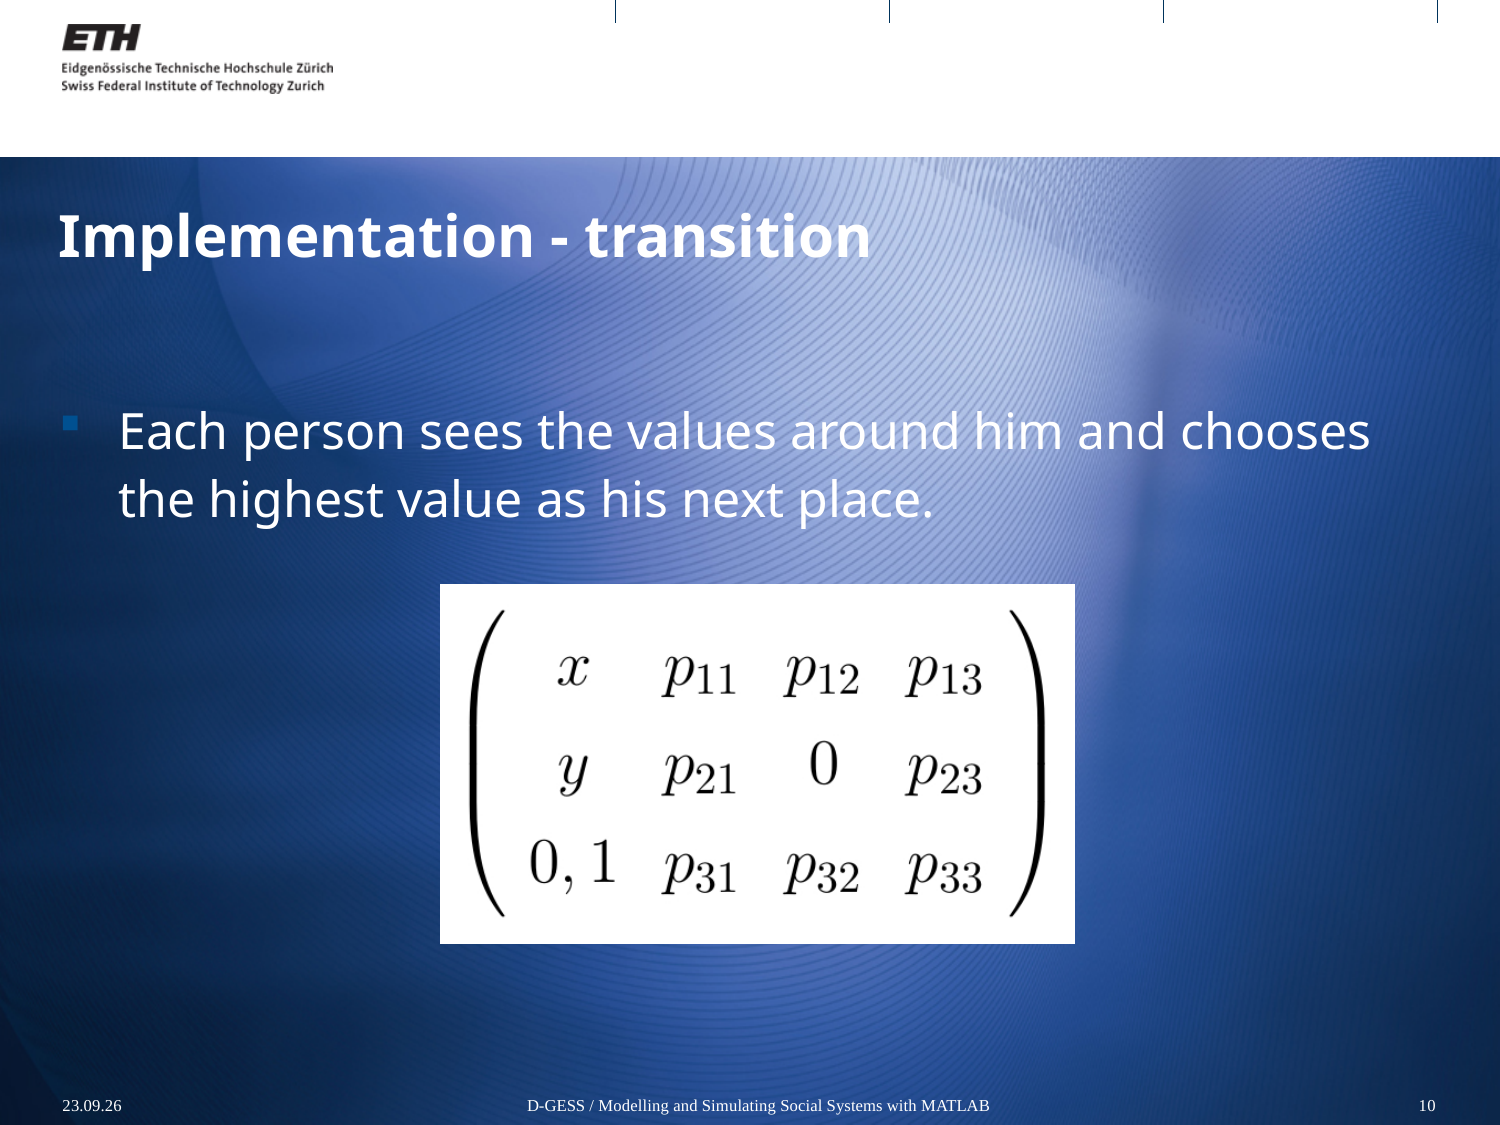

# Implementation - transition
Each person sees the values around him and chooses the highest value as his next place.
10